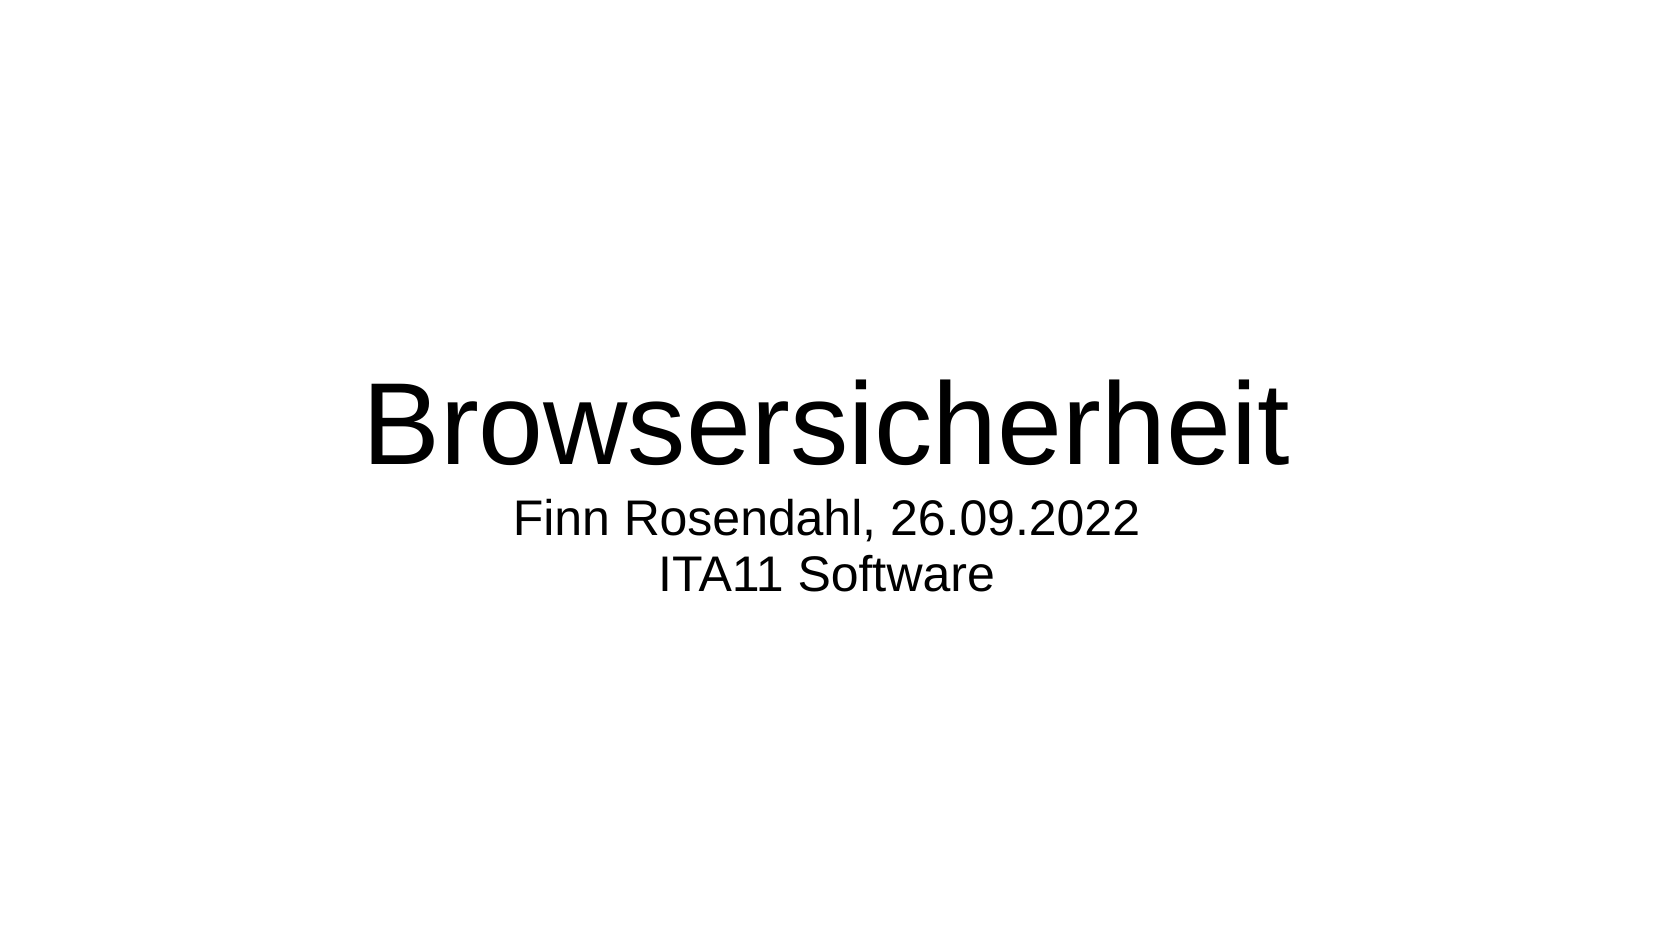

# Browsersicherheit
Finn Rosendahl, 26.09.2022
ITA11 Software